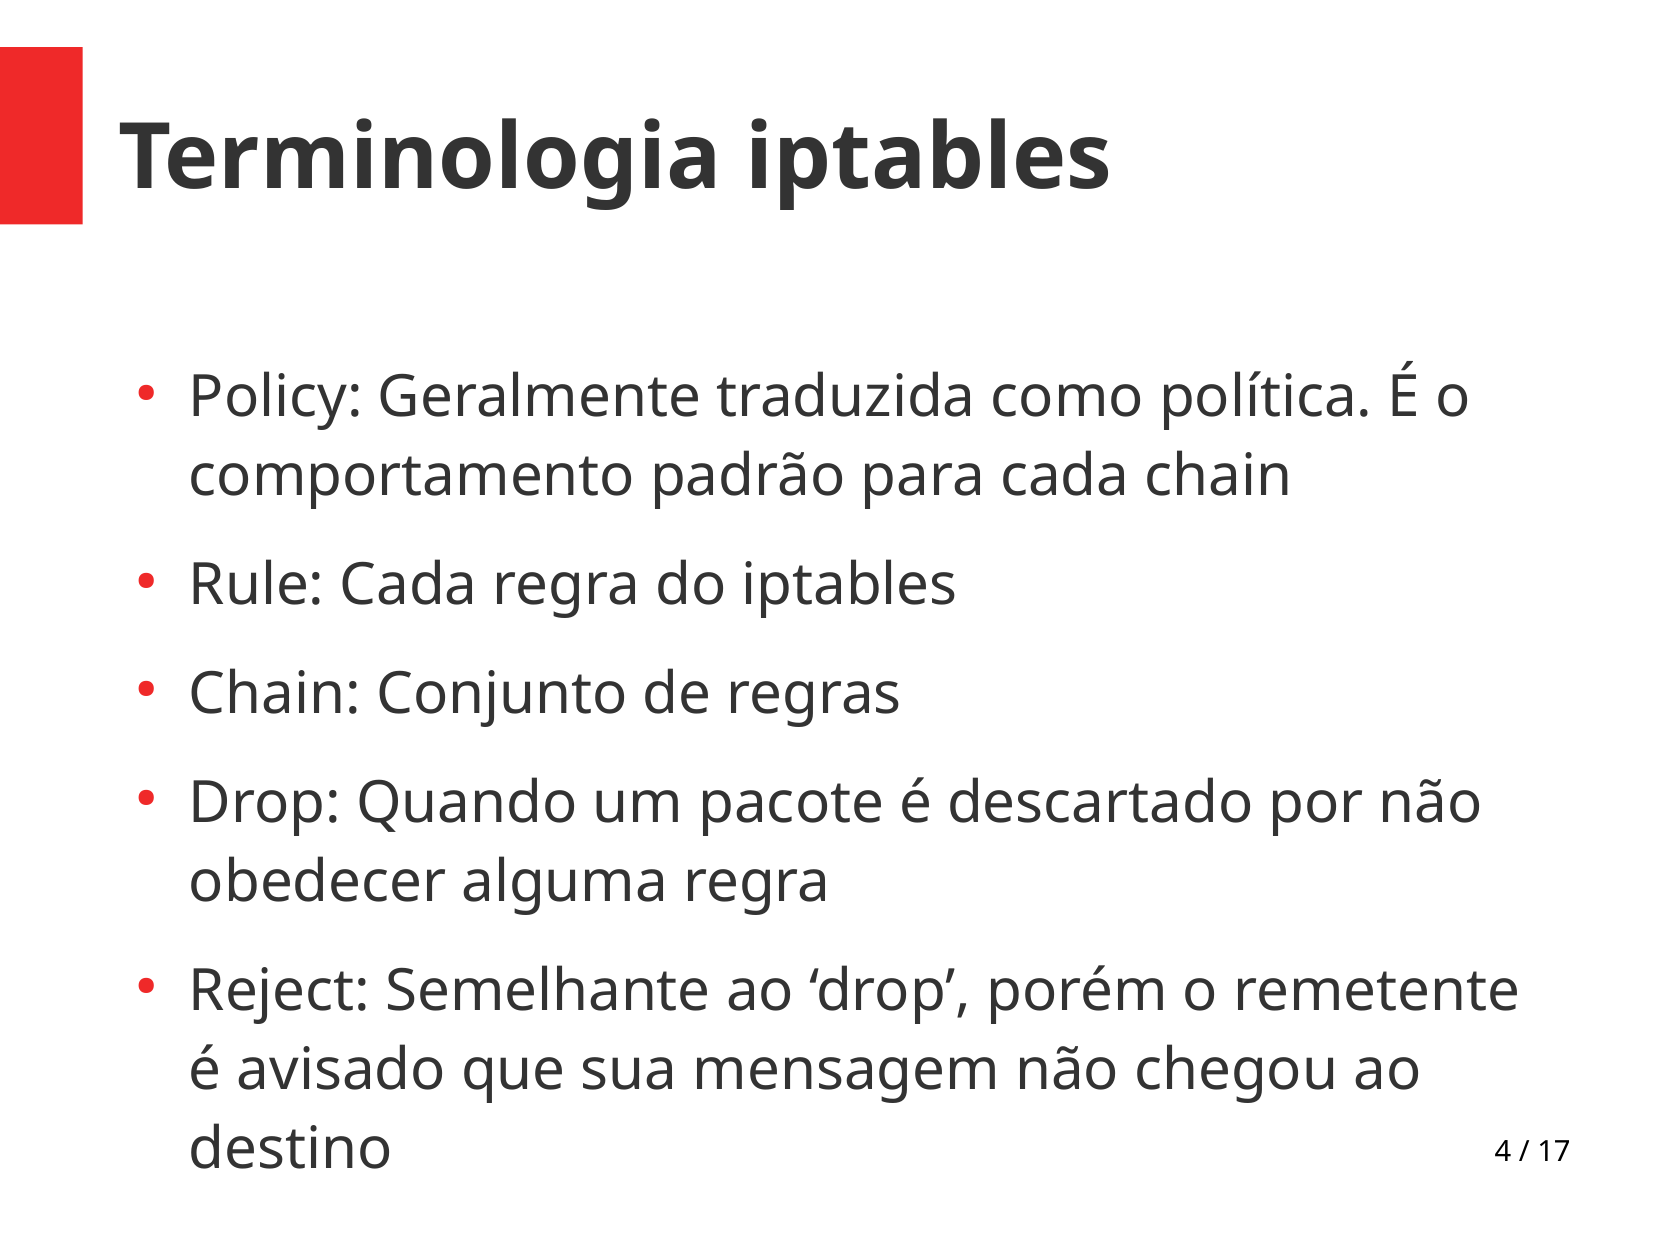

# Terminologia iptables
Policy: Geralmente traduzida como política. É o comportamento padrão para cada chain
Rule: Cada regra do iptables
Chain: Conjunto de regras
Drop: Quando um pacote é descartado por não obedecer alguma regra
Reject: Semelhante ao ‘drop’, porém o remetente é avisado que sua mensagem não chegou ao destino
4